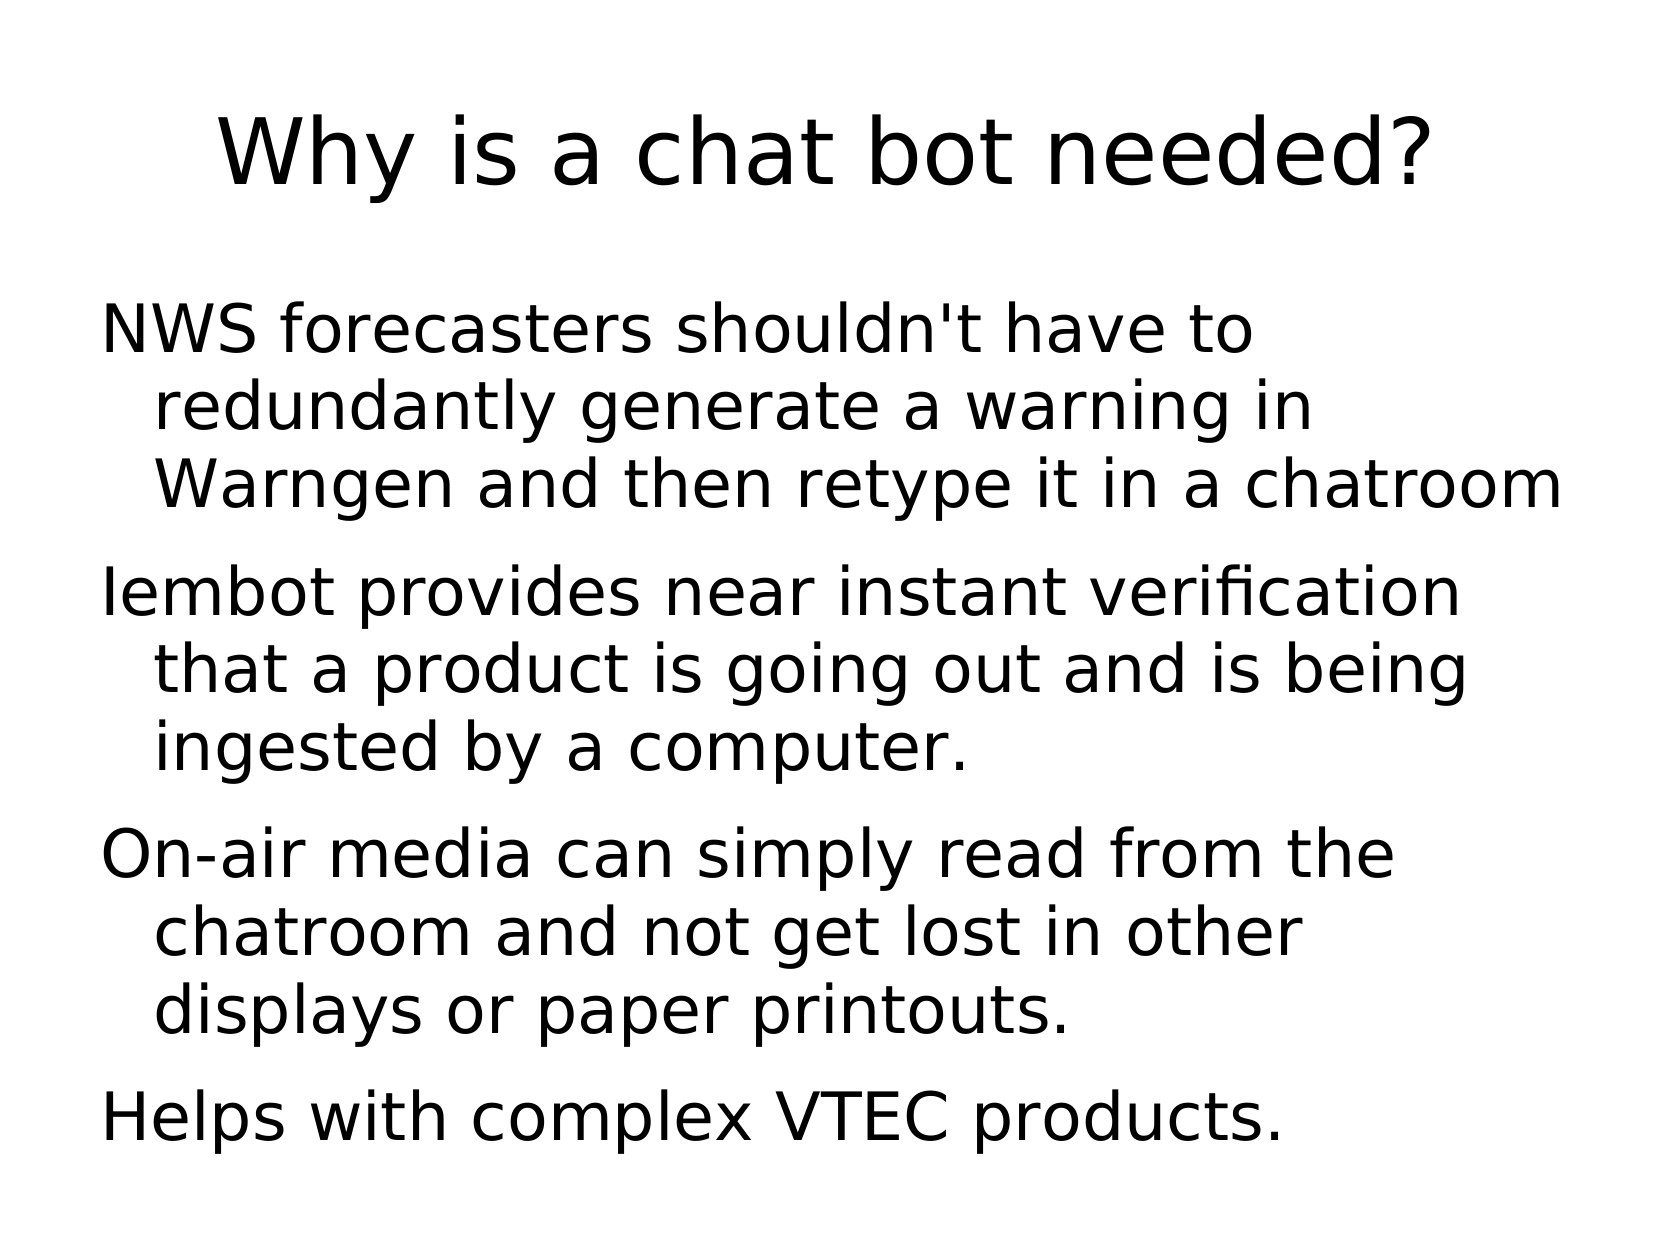

# Why is a chat bot needed?
NWS forecasters shouldn't have to redundantly generate a warning in Warngen and then retype it in a chatroom
Iembot provides near instant verification that a product is going out and is being ingested by a computer.
On-air media can simply read from the chatroom and not get lost in other displays or paper printouts.
Helps with complex VTEC products.